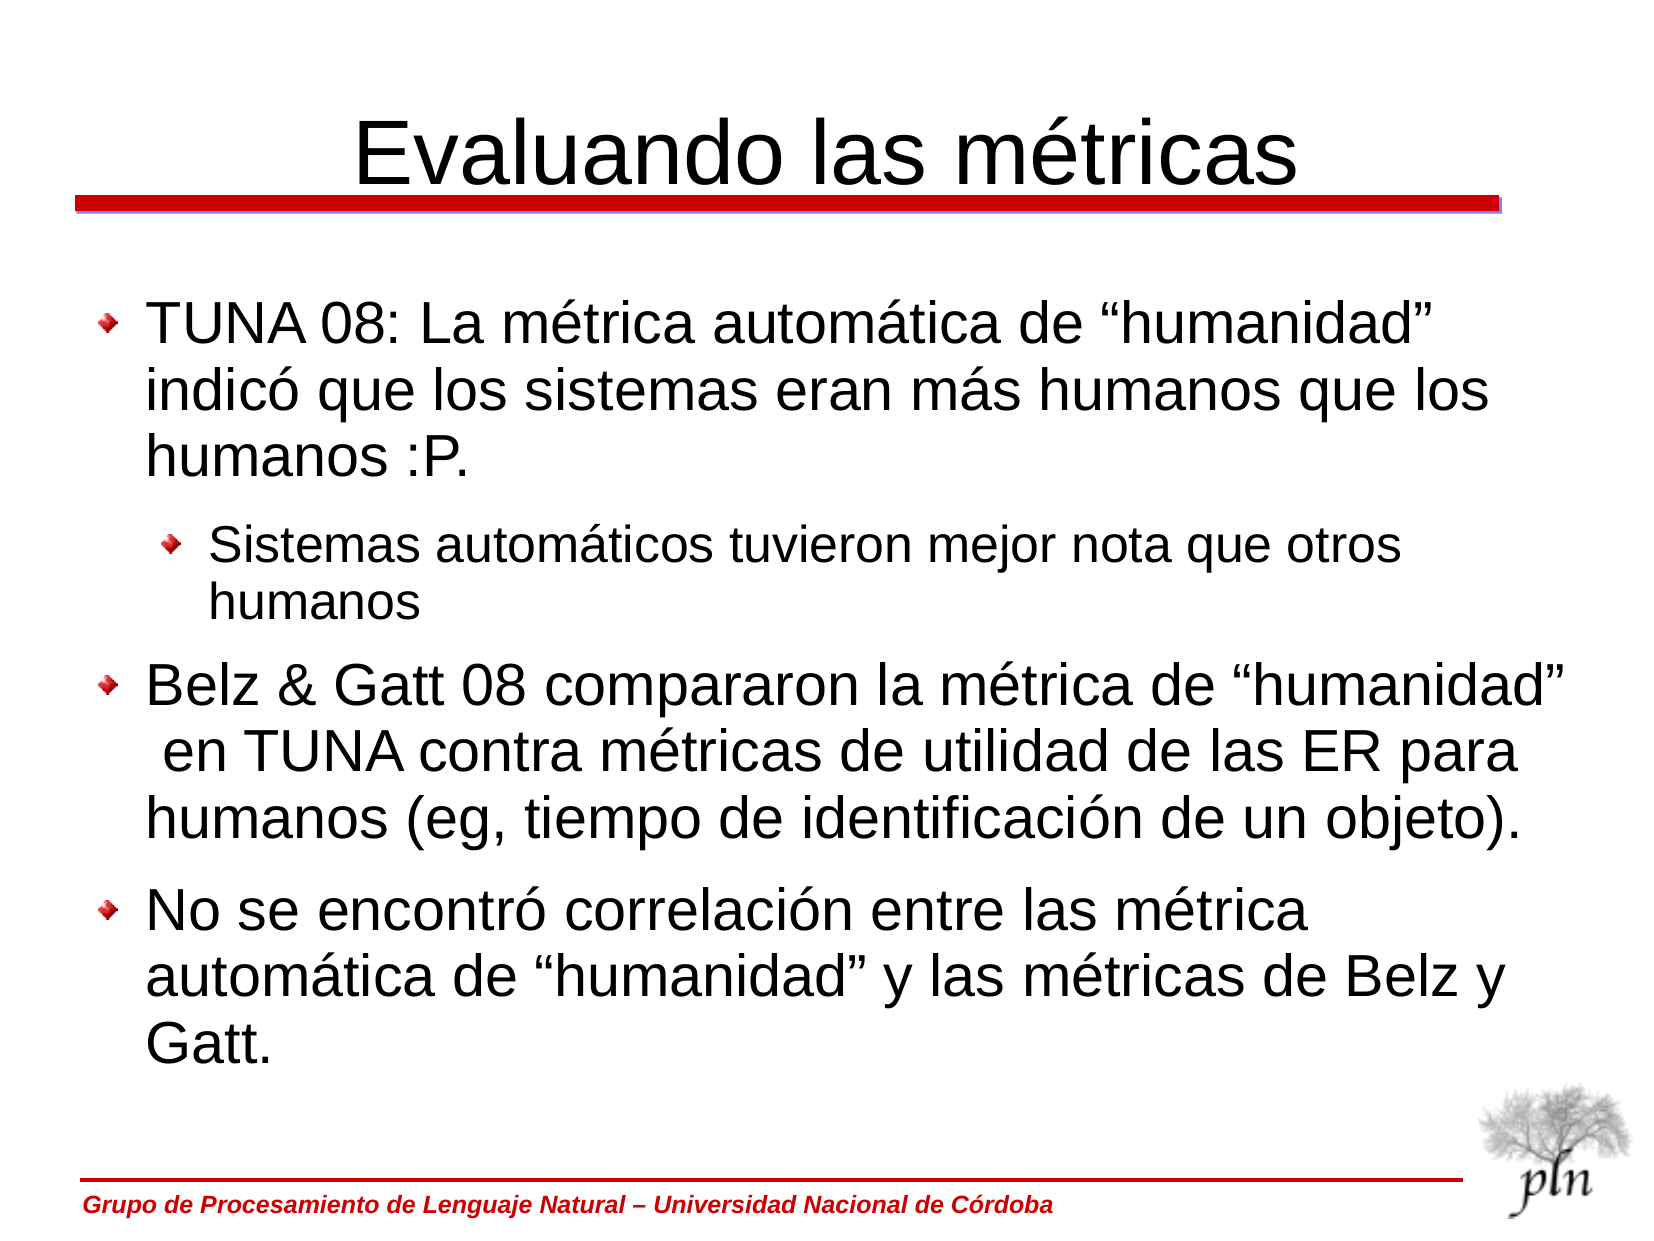

# Evaluando las métricas
TUNA 08: La métrica automática de “humanidad” indicó que los sistemas eran más humanos que los humanos :P.
Sistemas automáticos tuvieron mejor nota que otros humanos
Belz & Gatt 08 compararon la métrica de “humanidad” en TUNA contra métricas de utilidad de las ER para humanos (eg, tiempo de identificación de un objeto).
No se encontró correlación entre las métrica automática de “humanidad” y las métricas de Belz y Gatt.